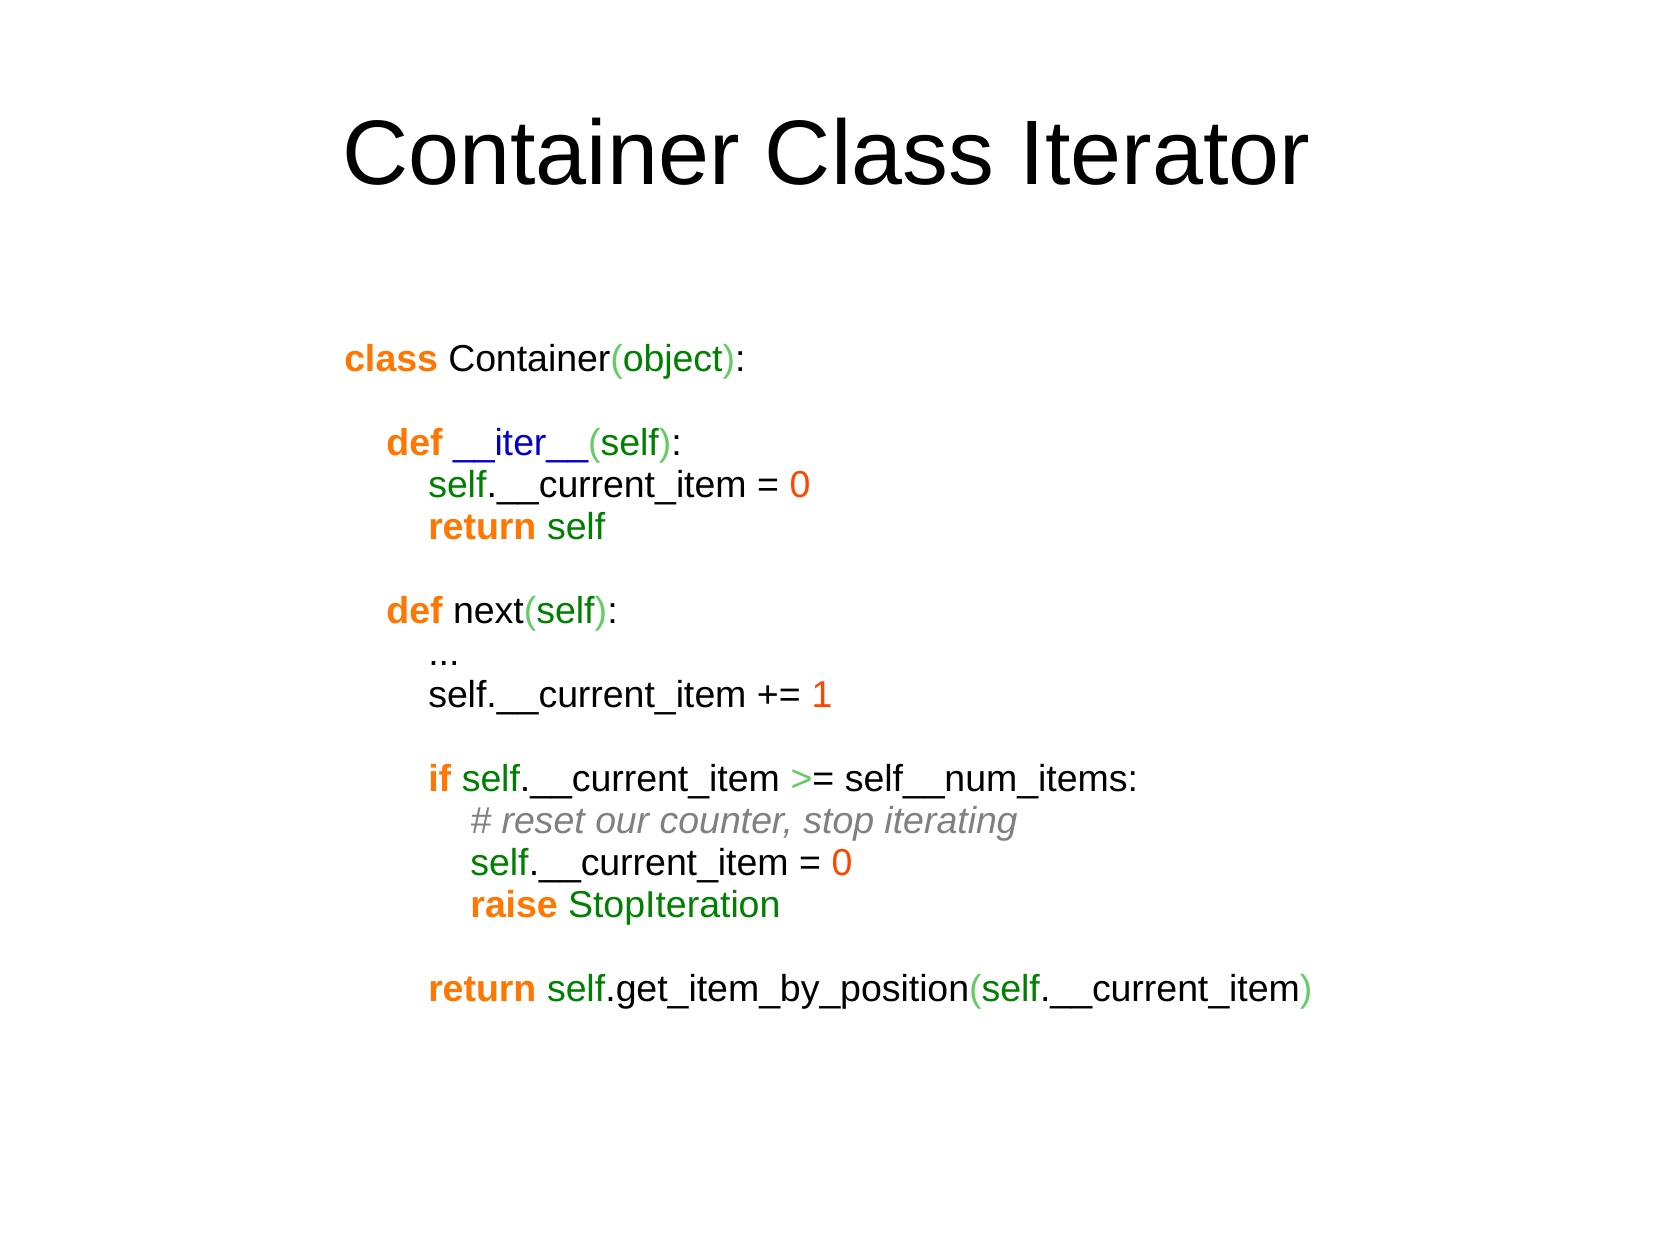

# Container Class Iterator
class Container(object):
 def __iter__(self):
 self.__current_item = 0
 return self
 def next(self):
 ...
 self.__current_item += 1
 if self.__current_item >= self__num_items:
 # reset our counter, stop iterating
 self.__current_item = 0
 raise StopIteration
 return self.get_item_by_position(self.__current_item)